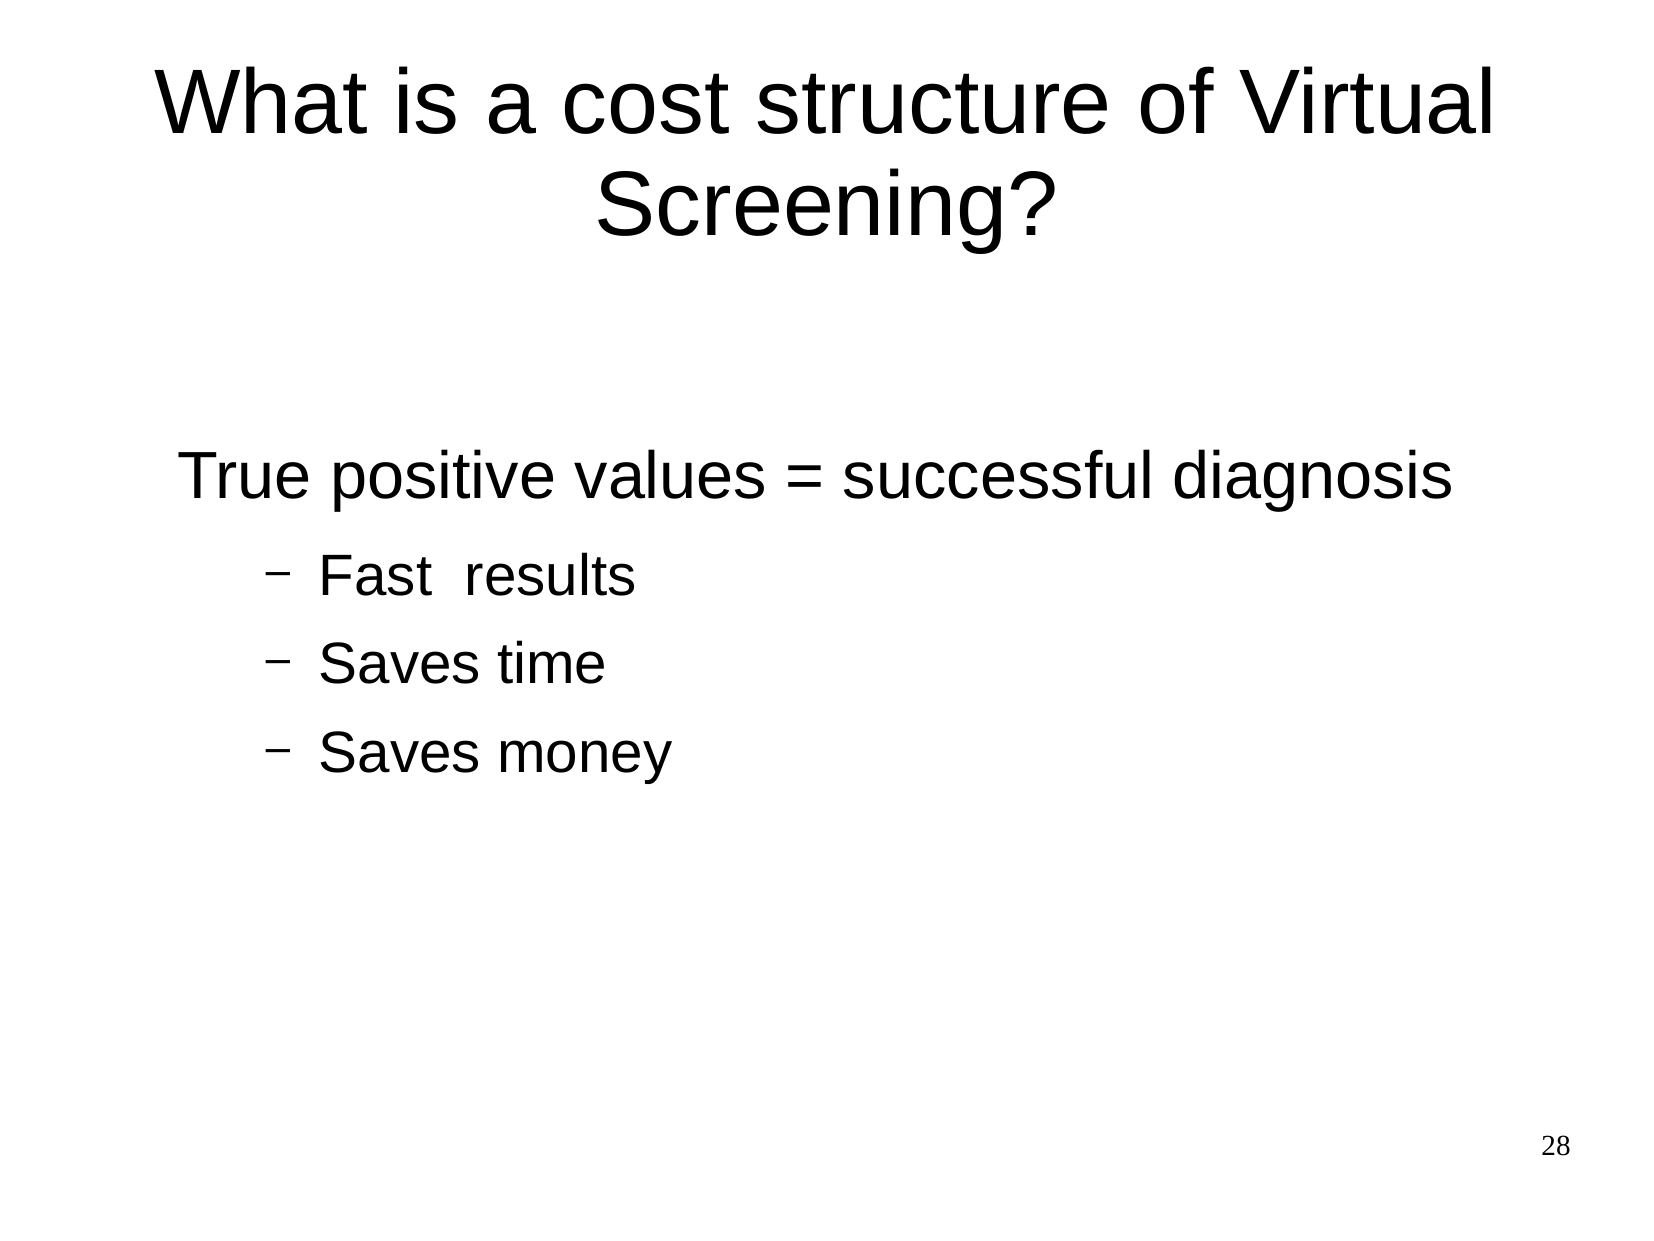

# What is a cost structure of Virtual Screening?
True positive values = successful diagnosis
Fast results
Saves time
Saves money
28